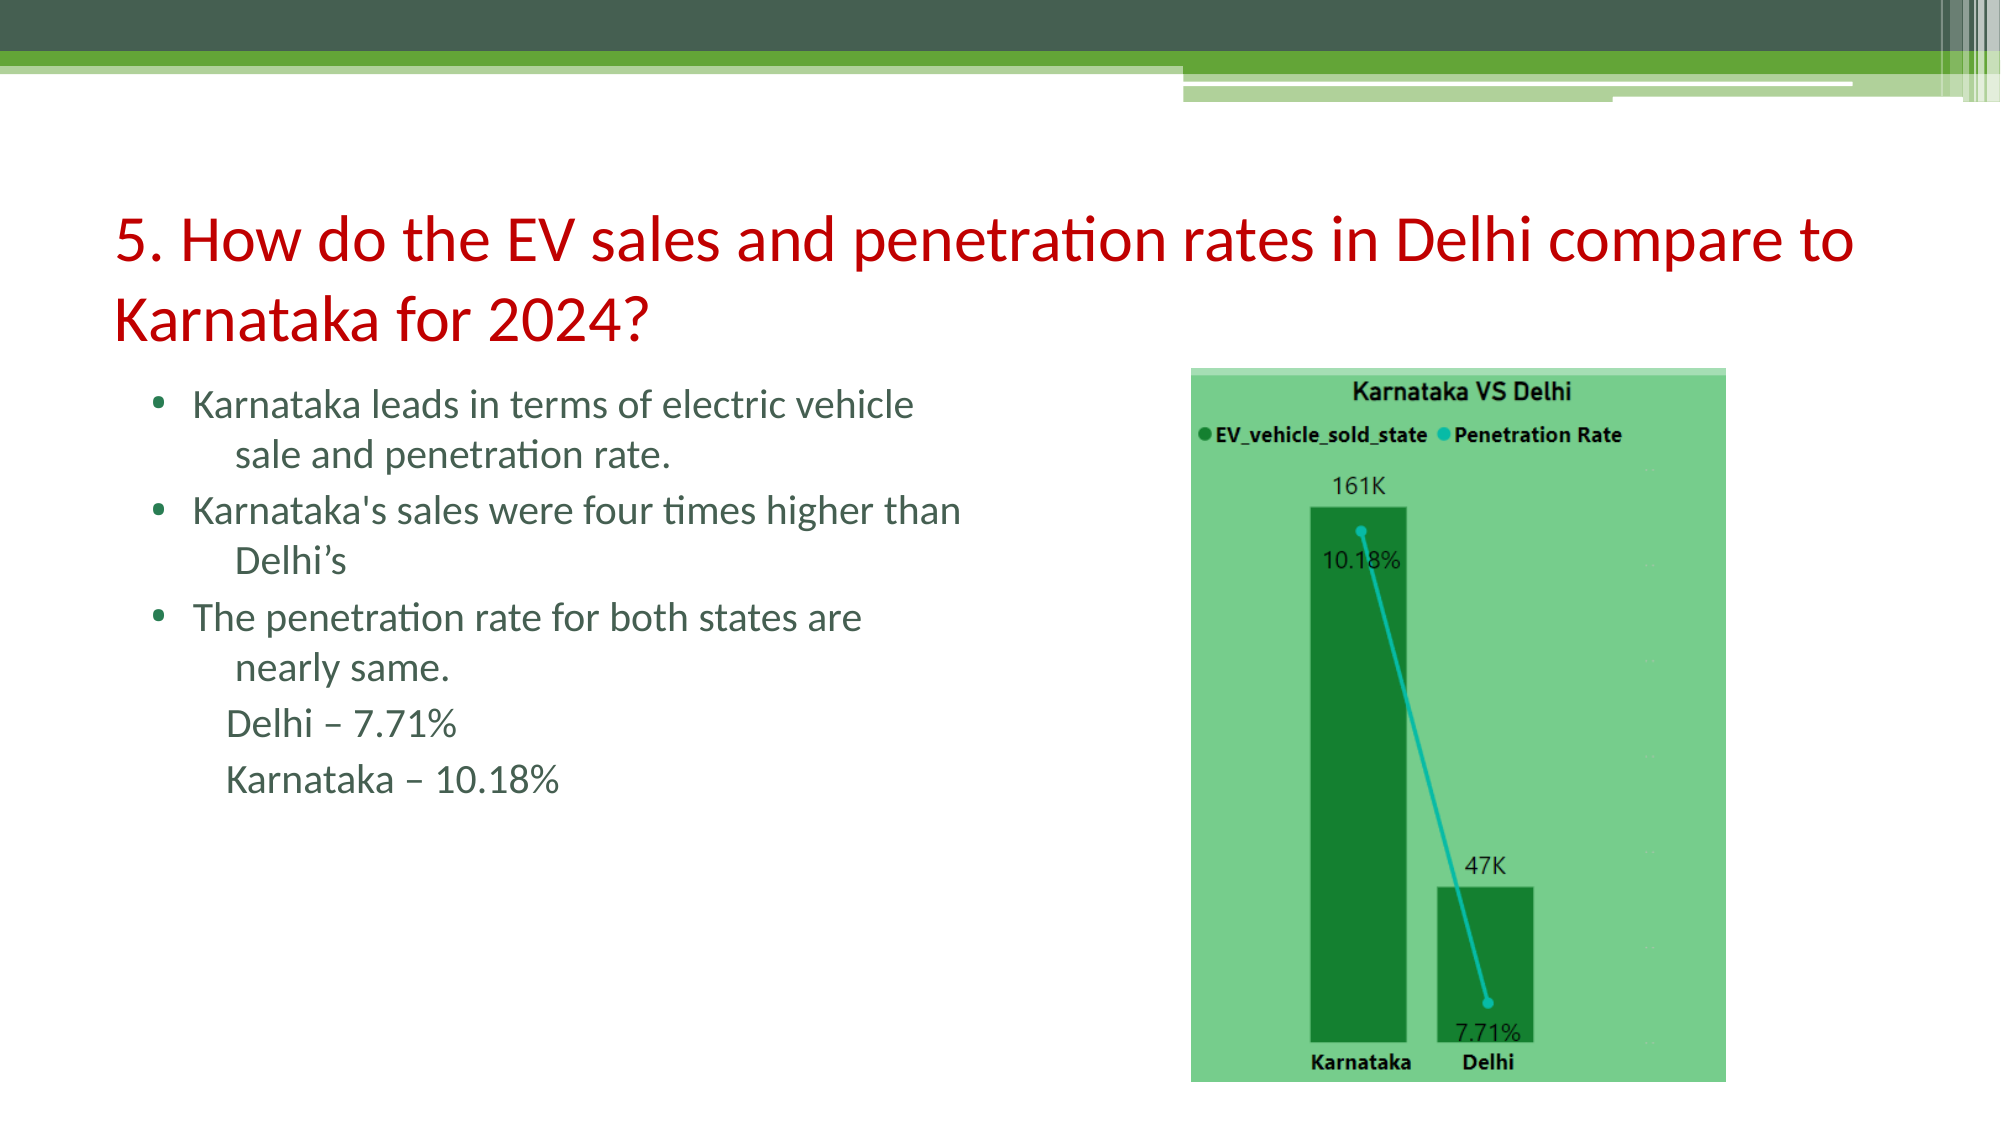

# 5. How do the EV sales and penetration rates in Delhi compare to Karnataka for 2024?
Karnataka leads in terms of electric vehicle sale and penetration rate.
Karnataka's sales were four times higher than Delhi’s
The penetration rate for both states are nearly same.
	Delhi – 7.71%
	Karnataka – 10.18%